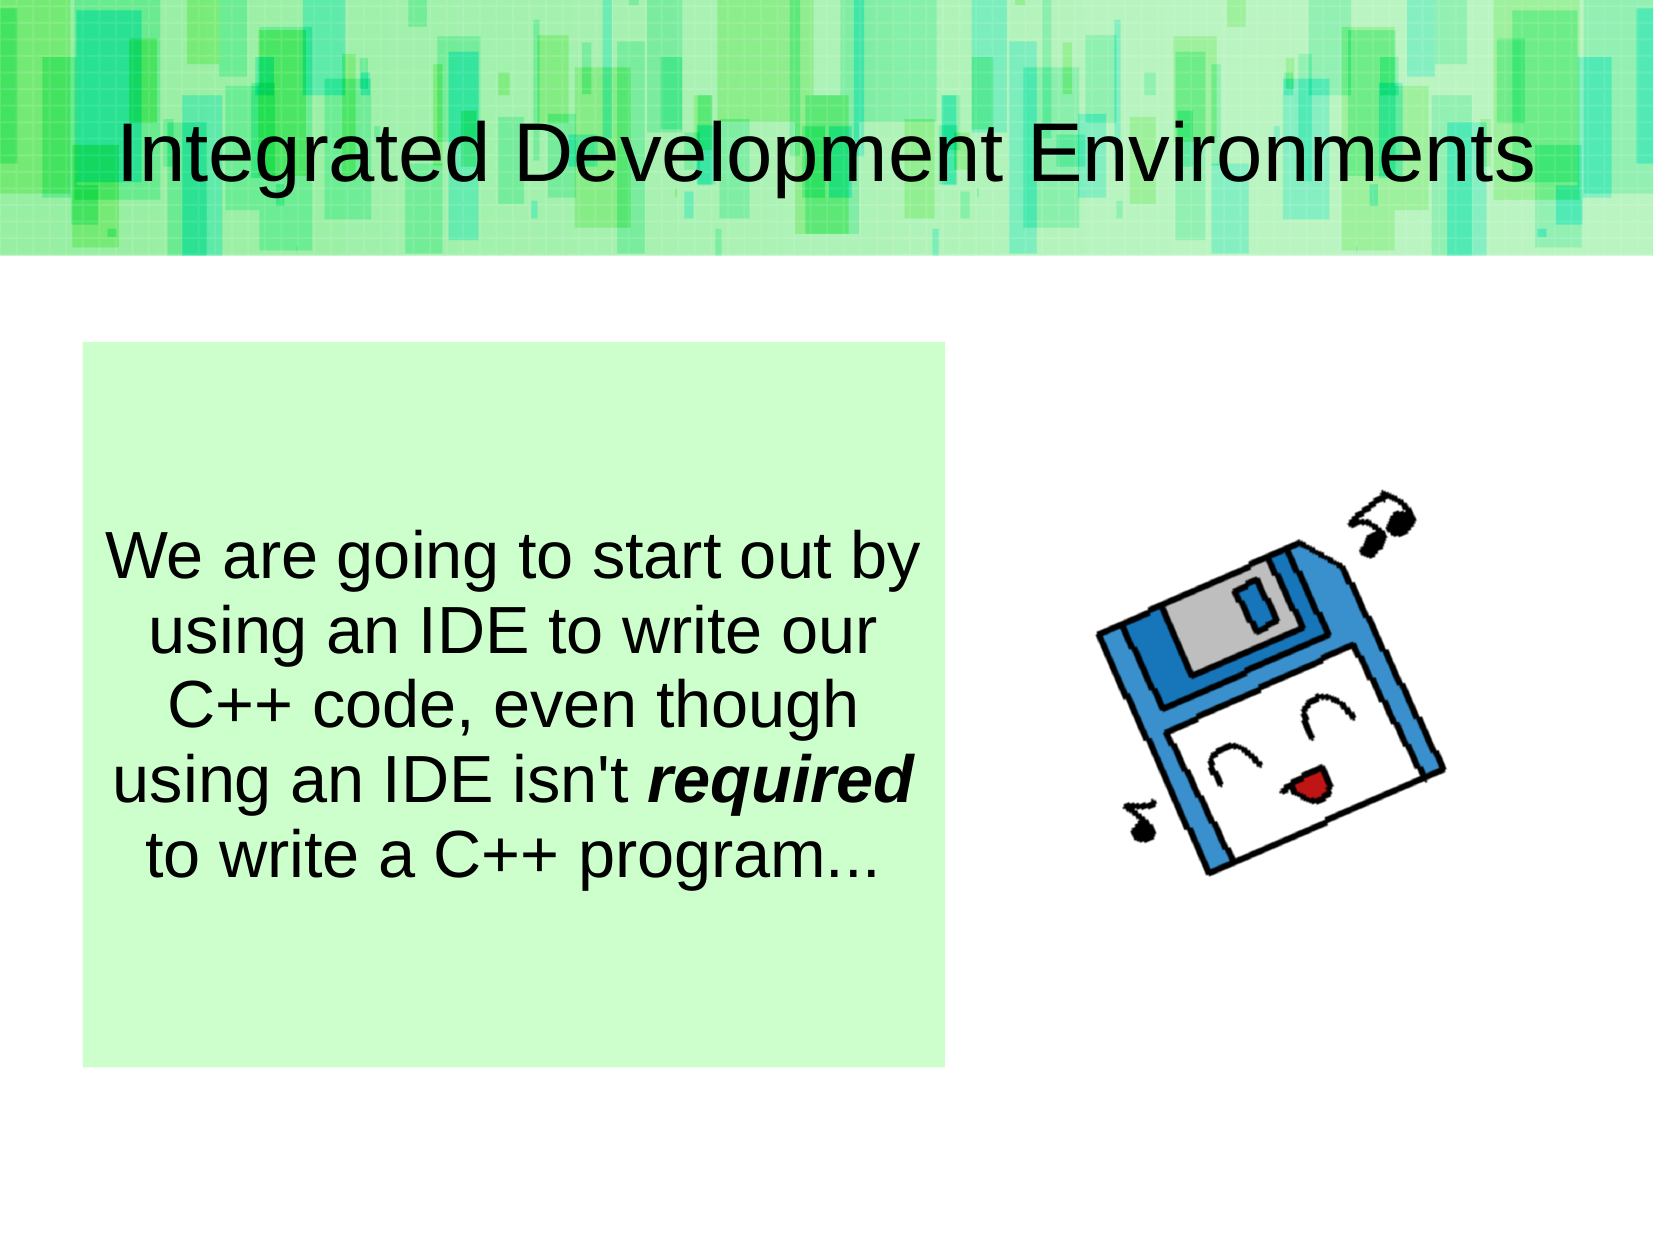

# Integrated Development Environments
We are going to start out by using an IDE to write our C++ code, even though using an IDE isn't required to write a C++ program...